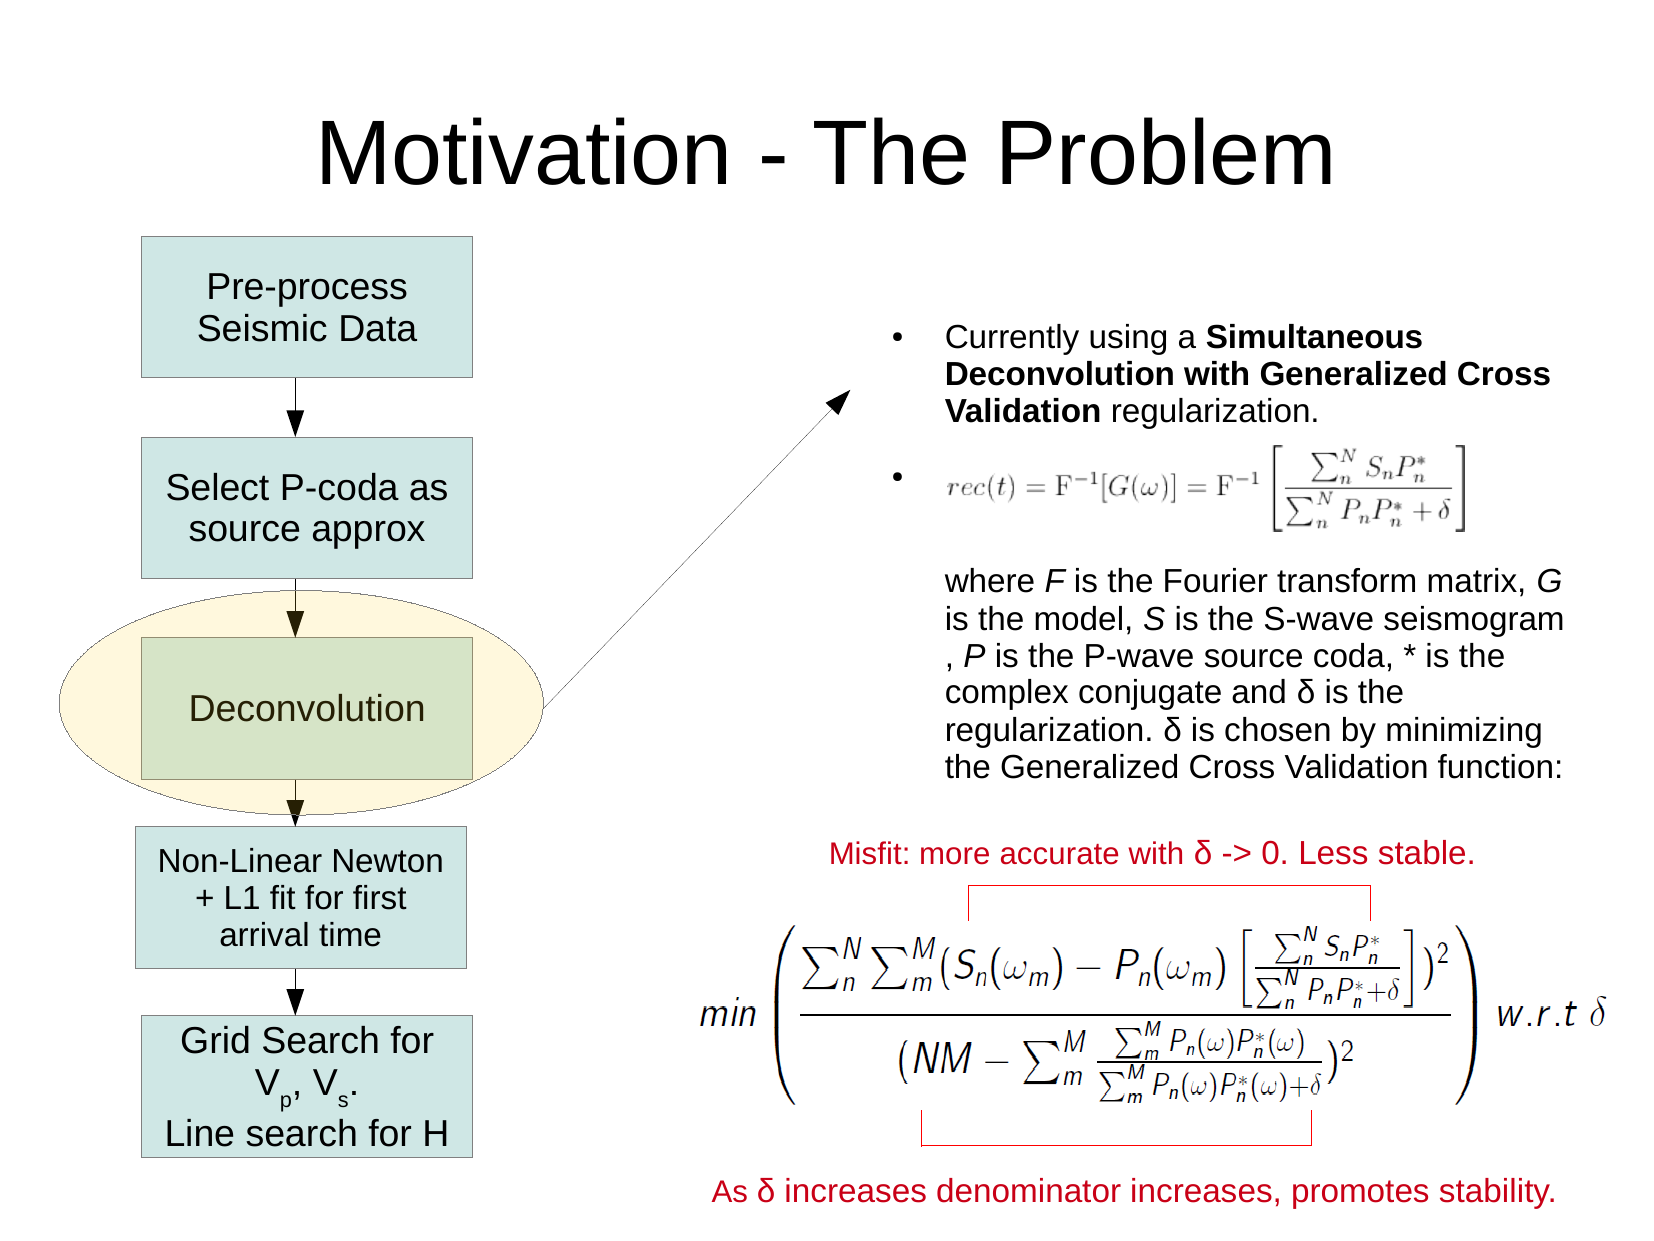

# Motivation - The Problem
Pre-process Seismic Data
Currently using a Simultaneous Deconvolution with Generalized Cross Validation regularization.
where F is the Fourier transform matrix, G is the model, S is the S-wave seismogram , P is the P-wave source coda, * is the complex conjugate and δ is the regularization. δ is chosen by minimizing the Generalized Cross Validation function:
Select P-coda as source approx
Deconvolution
Non-Linear Newton + L1 fit for first arrival time
Misfit: more accurate with δ -> 0. Less stable.
Grid Search for Vp, Vs.
Line search for H
As δ increases denominator increases, promotes stability.